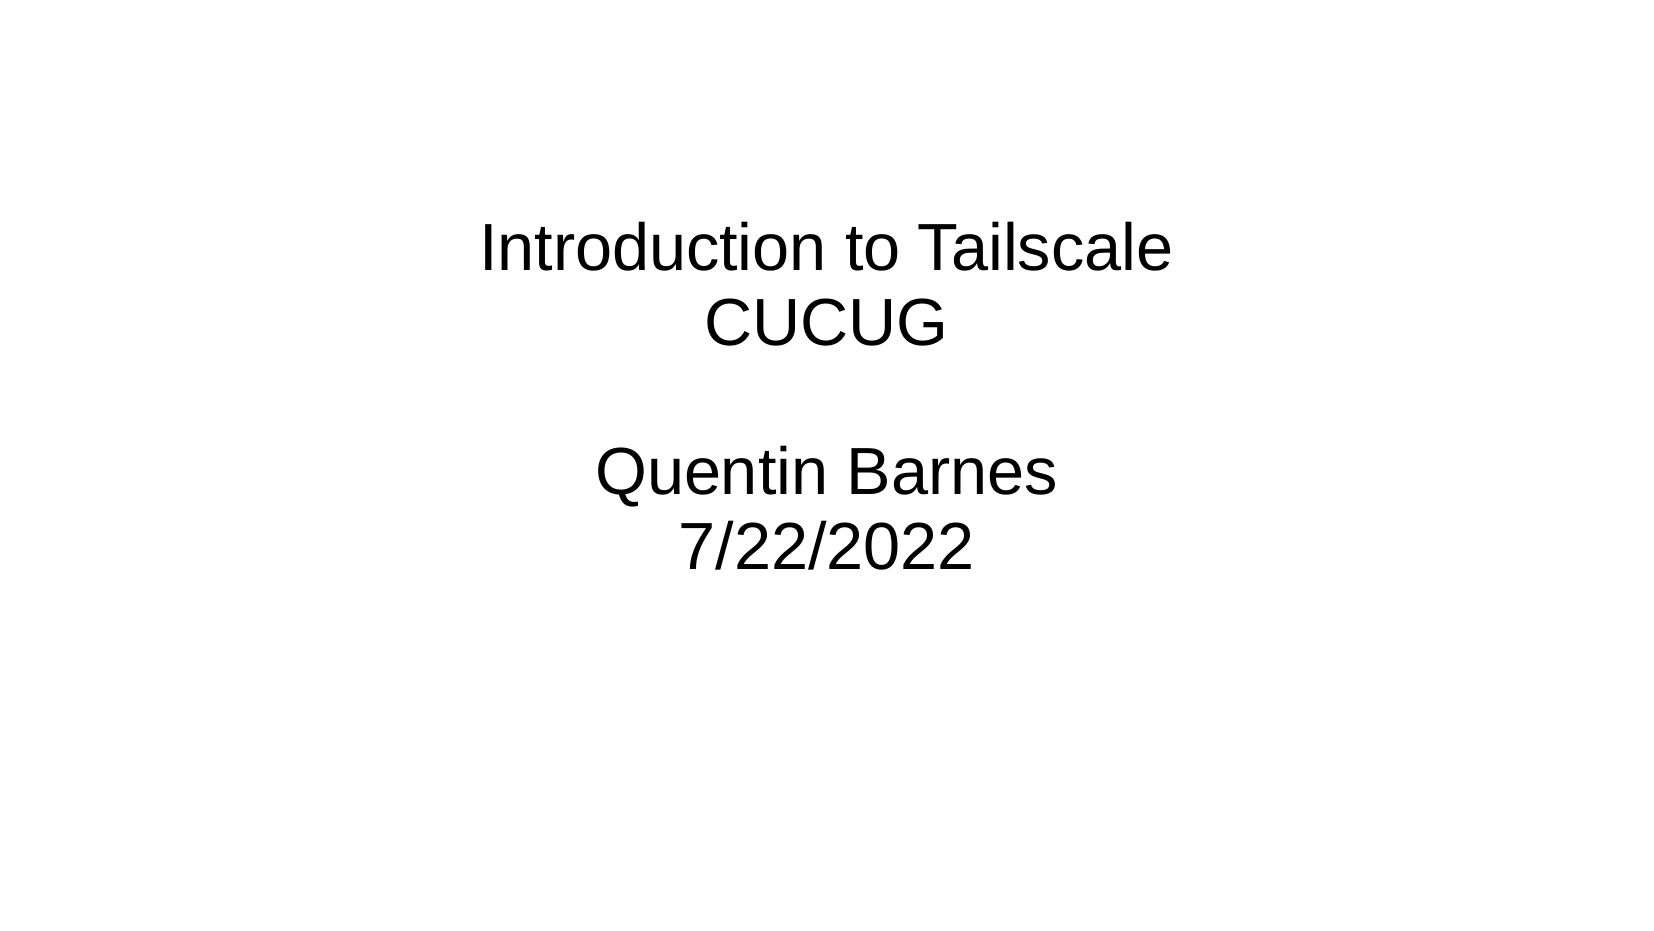

# Introduction to Tailscale
CUCUG
Quentin Barnes
7/22/2022